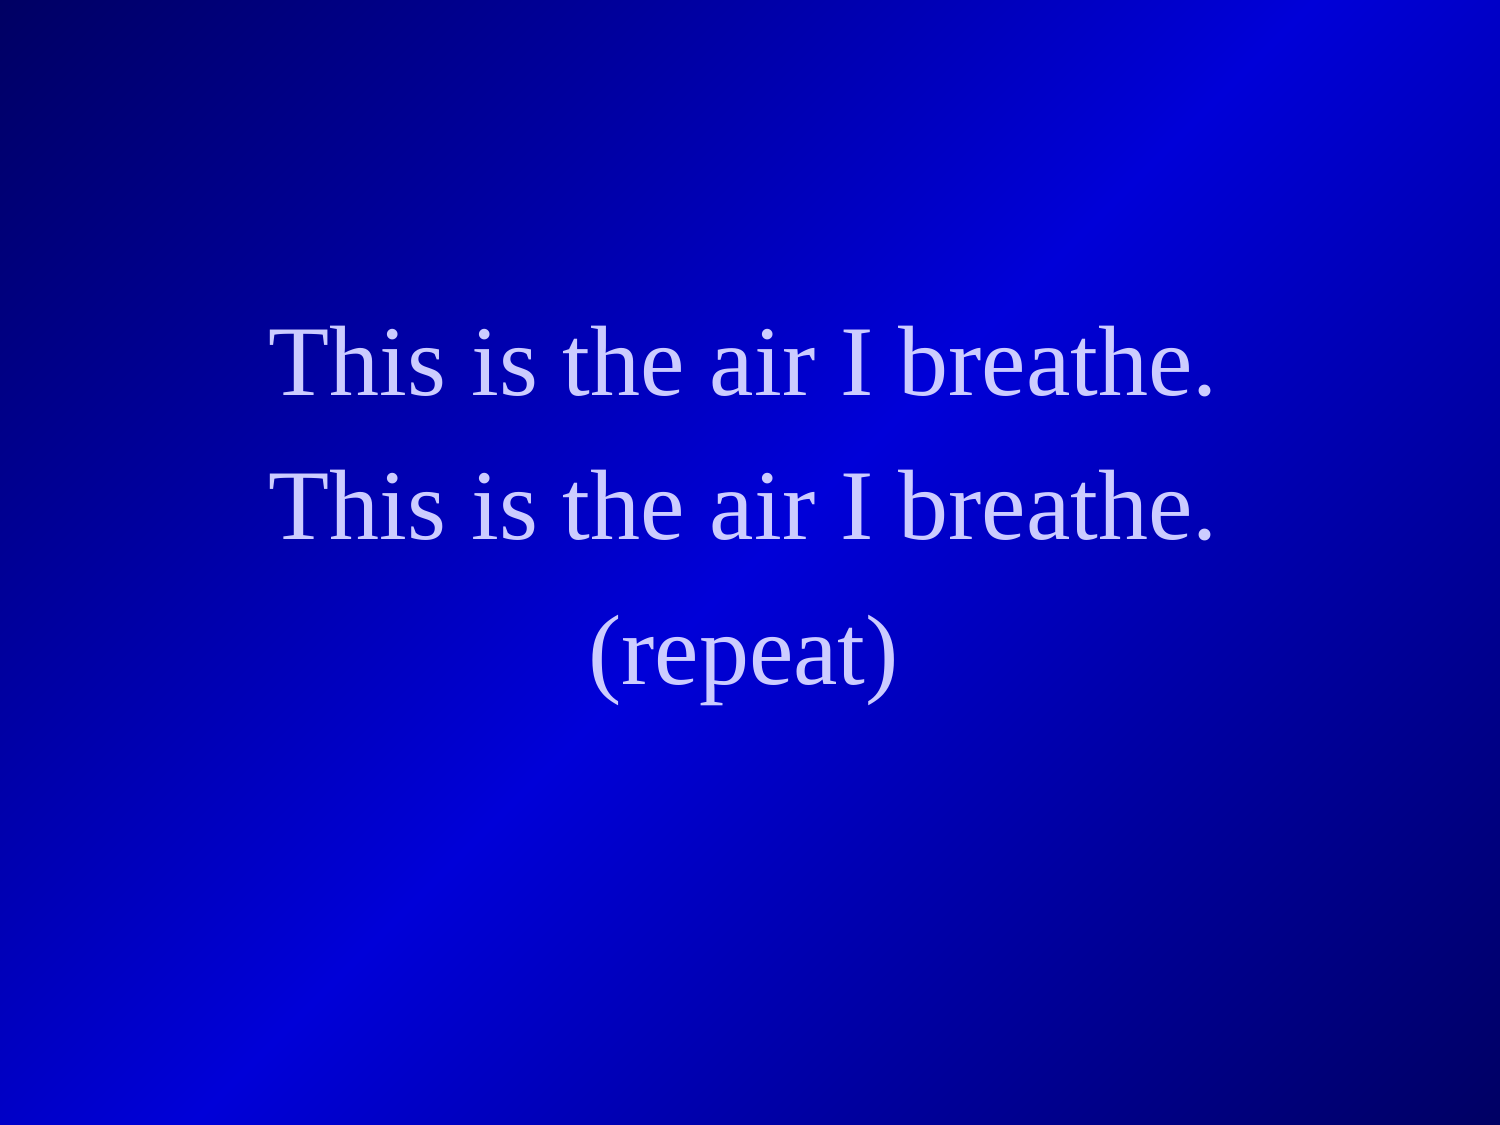

# This is the air I breathe.
This is the air I breathe.
(repeat)